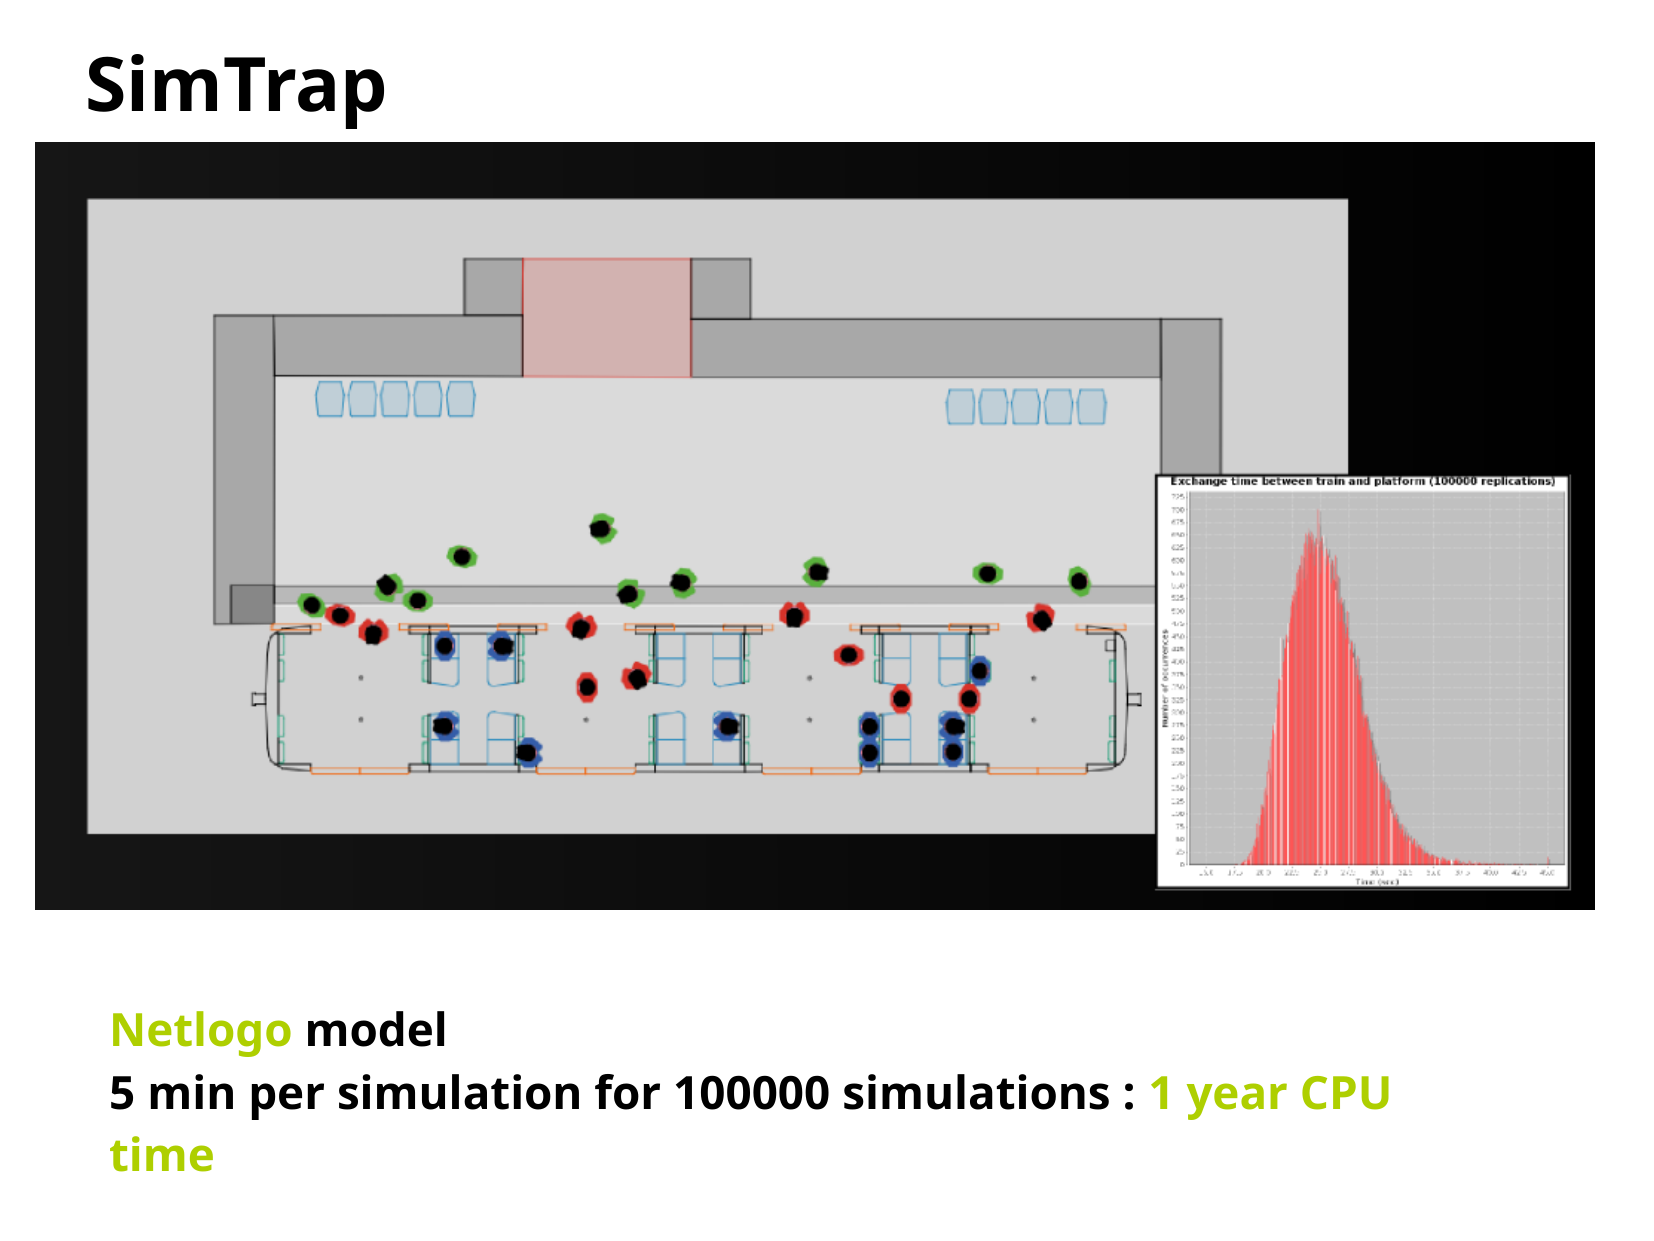

SimTrap
#
Netlogo model
5 min per simulation for 100000 simulations : 1 year CPU time